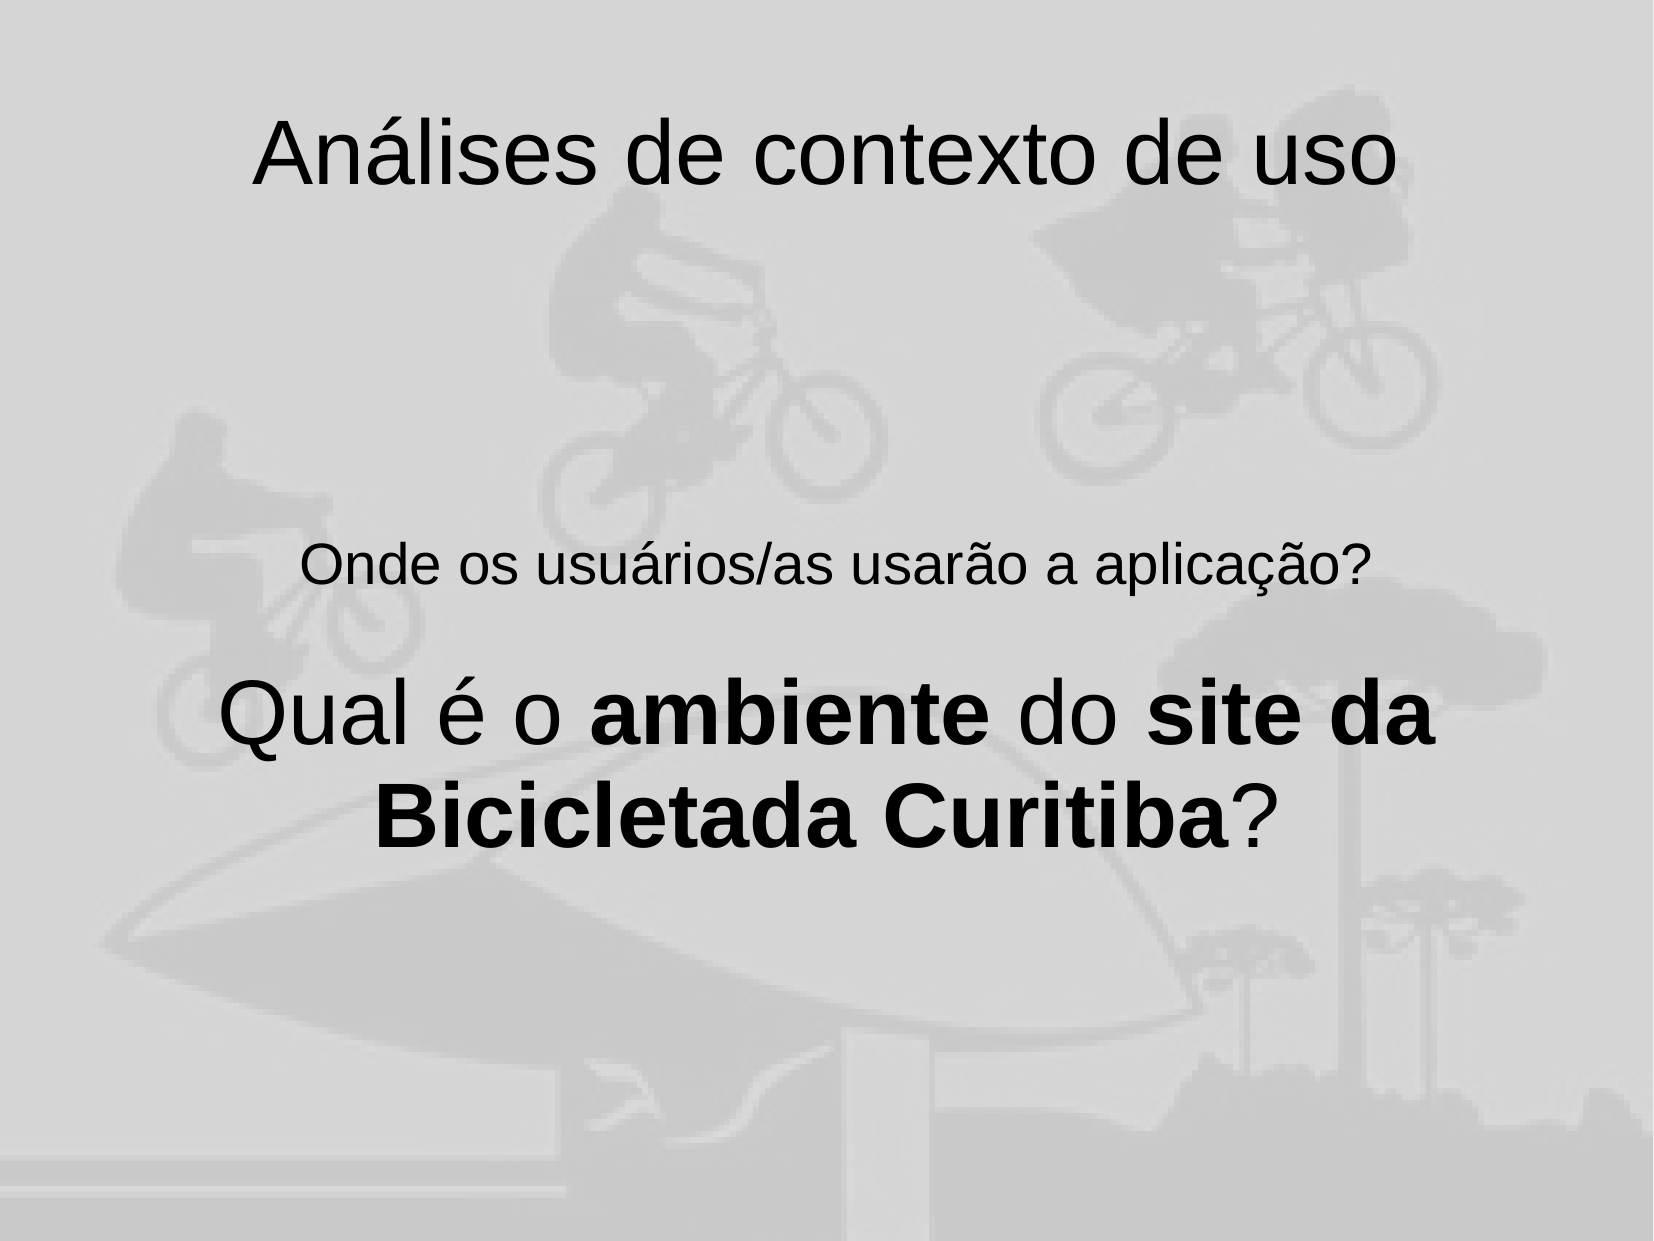

# Análises de contexto de uso
Onde os usuários/as usarão a aplicação?
Qual é o ambiente do site da Bicicletada Curitiba?